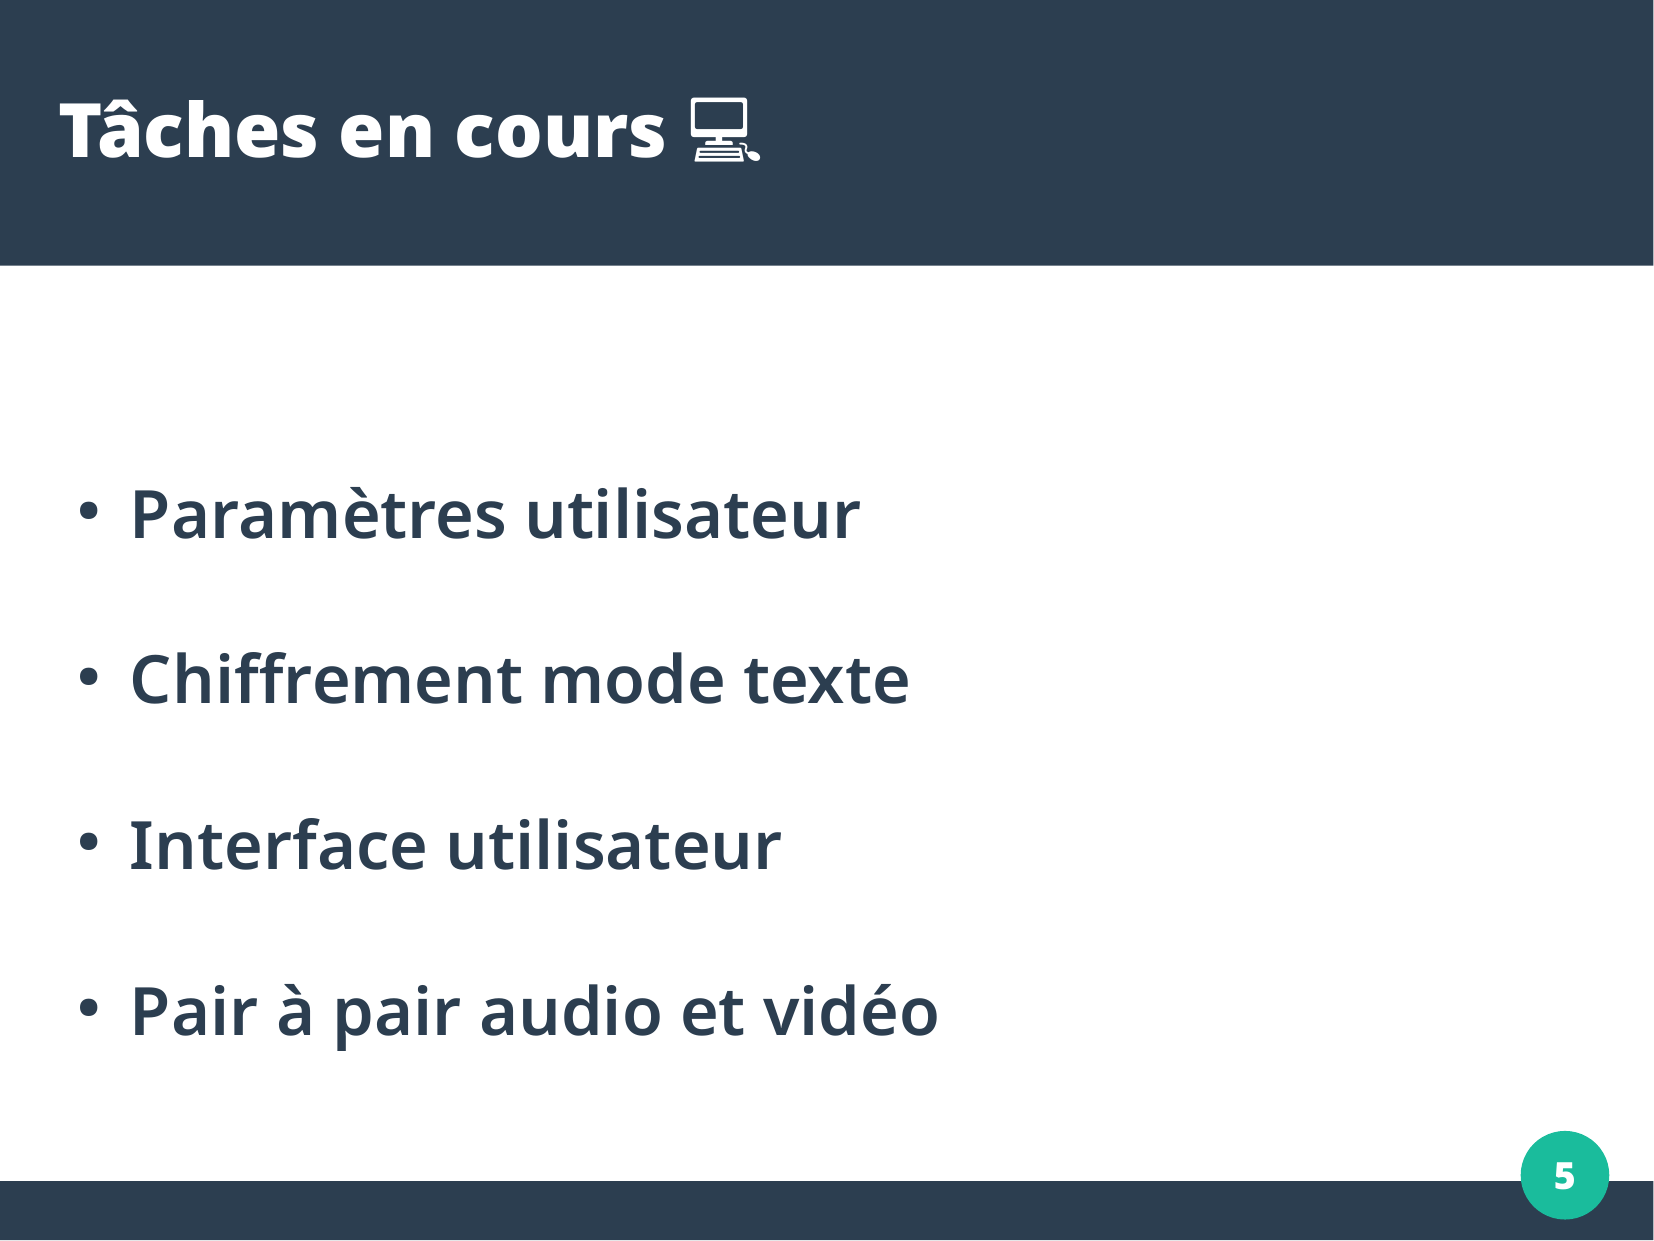

# Tâches en cours 💻
Paramètres utilisateur
Chiffrement mode texte
Interface utilisateur
Pair à pair audio et vidéo
5